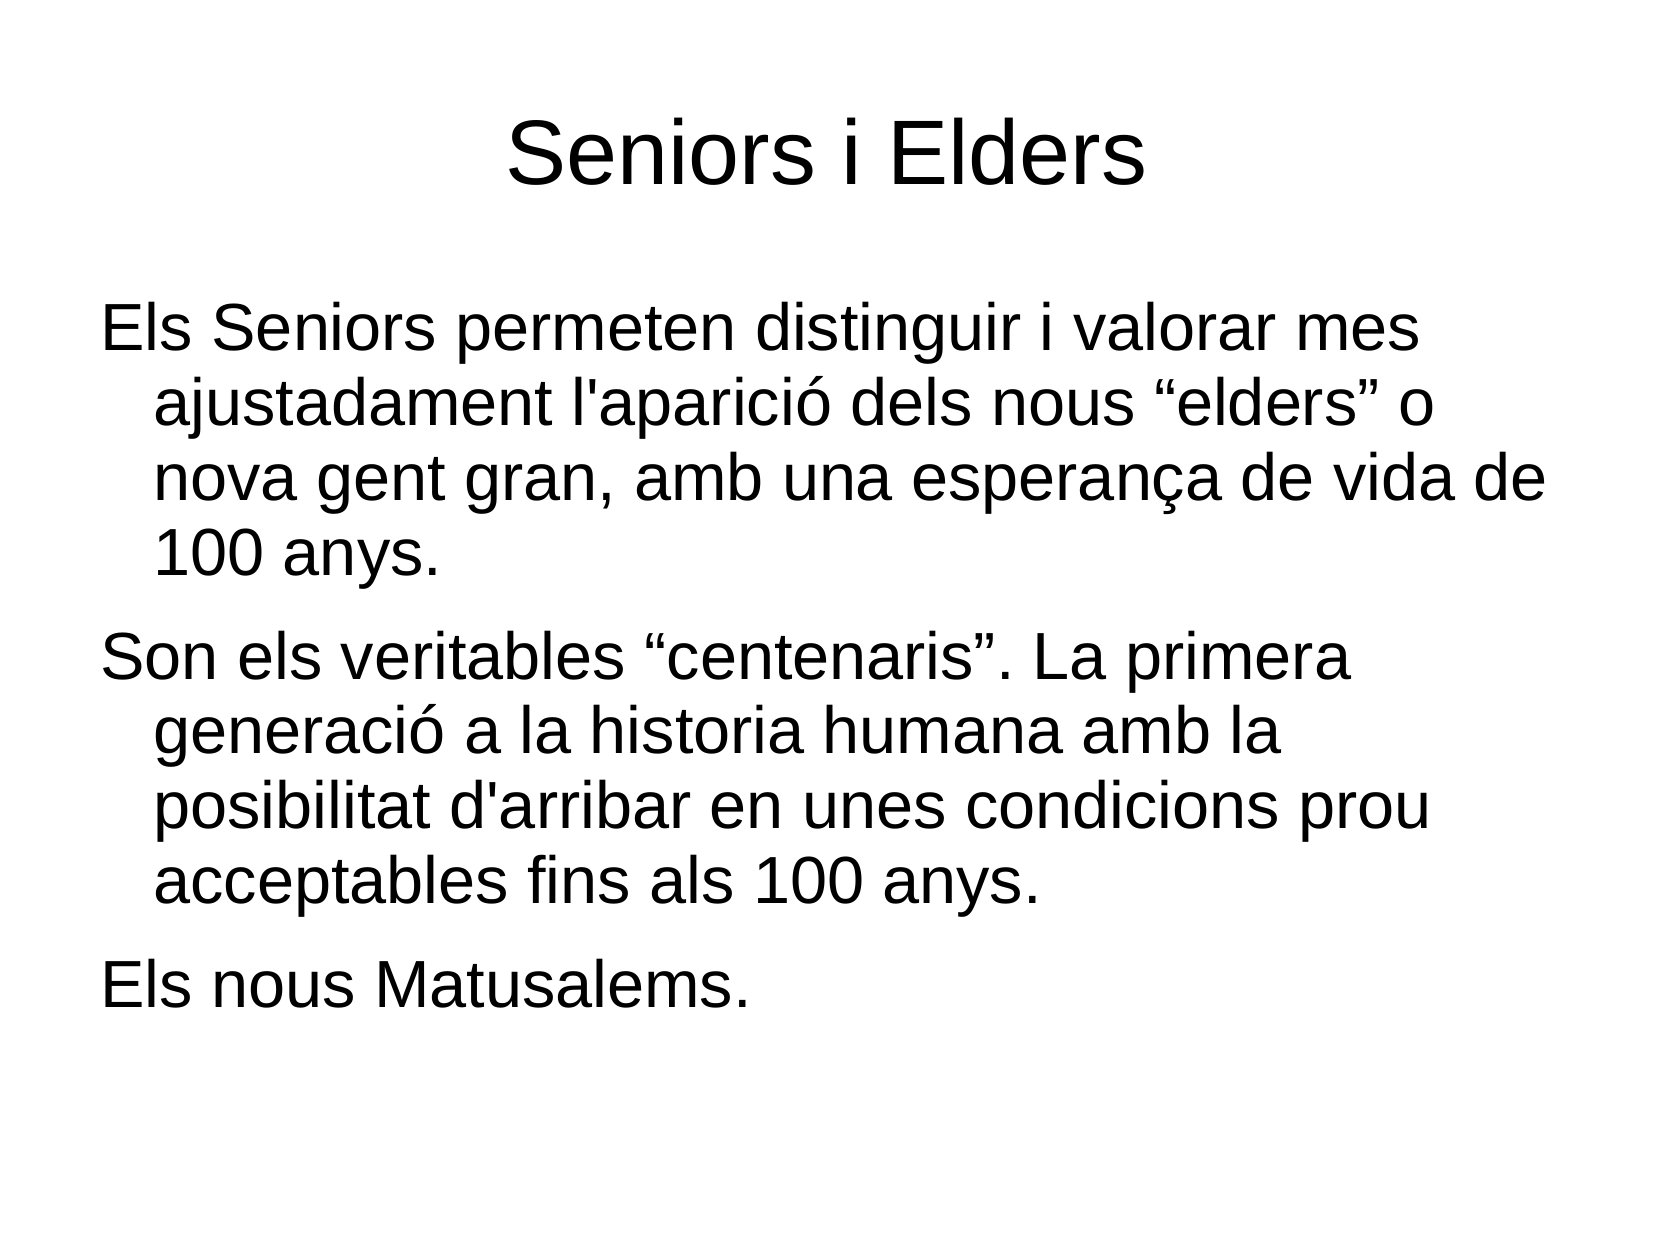

# Seniors i Elders
Els Seniors permeten distinguir i valorar mes ajustadament l'aparició dels nous “elders” o nova gent gran, amb una esperança de vida de 100 anys.
Son els veritables “centenaris”. La primera generació a la historia humana amb la posibilitat d'arribar en unes condicions prou acceptables fins als 100 anys.
Els nous Matusalems.